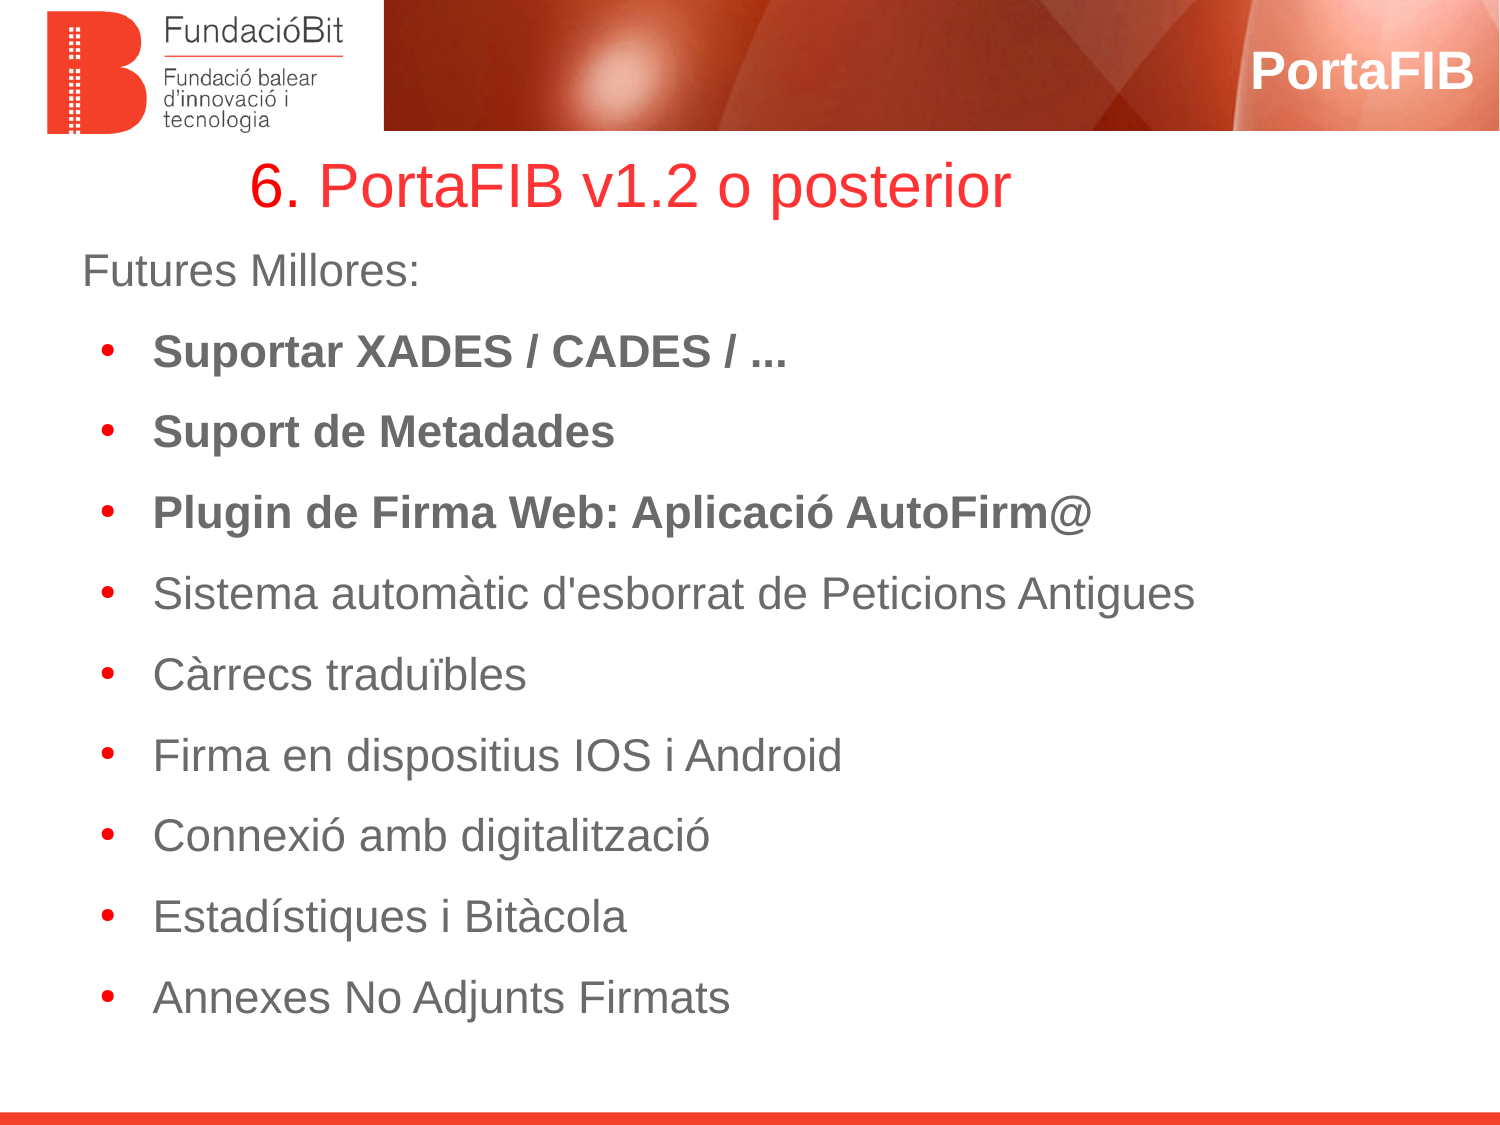

# PortaFIB
 6. PortaFIB v1.2 o posterior
Futures Millores:
Suportar XADES / CADES / ...
Suport de Metadades
Plugin de Firma Web: Aplicació AutoFirm@
Sistema automàtic d'esborrat de Peticions Antigues
Càrrecs traduïbles
Firma en dispositius IOS i Android
Connexió amb digitalització
Estadístiques i Bitàcola
Annexes No Adjunts Firmats